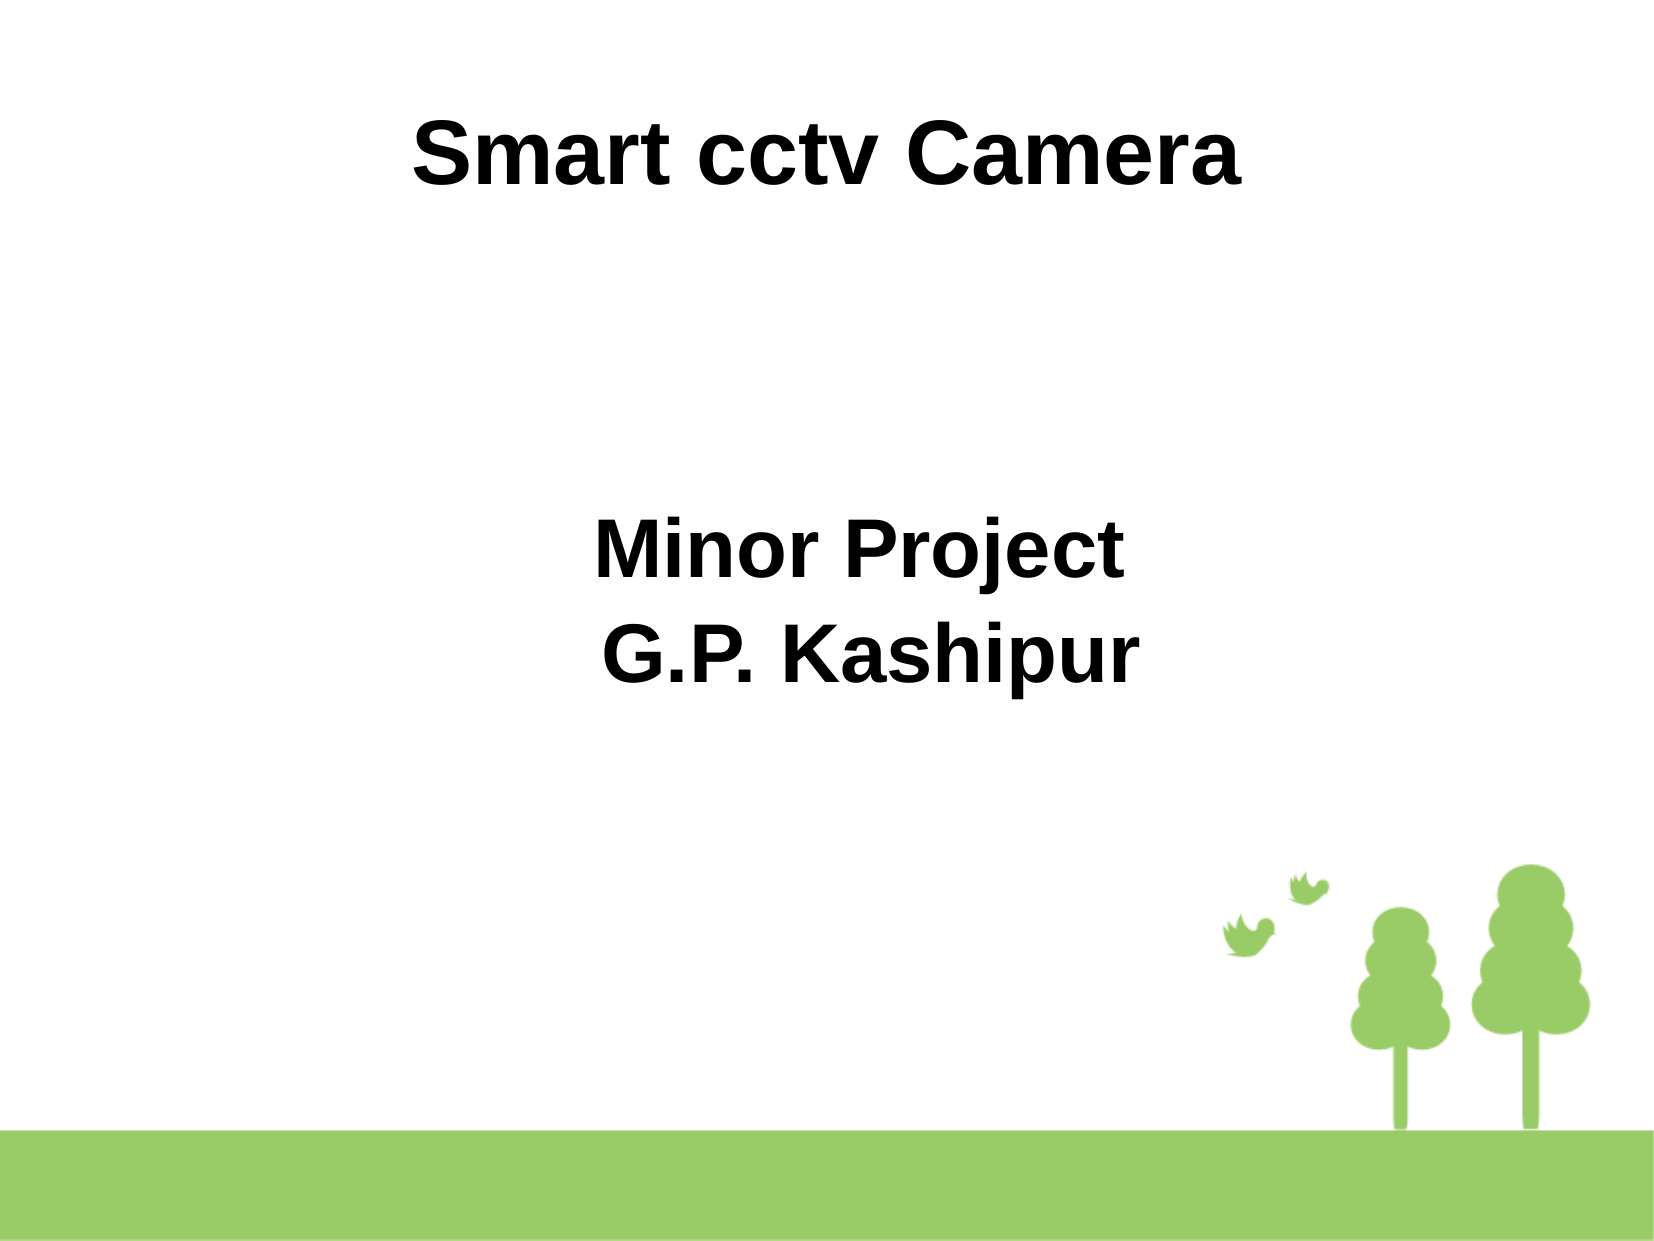

# Smart cctv Camera
Minor Project
G.P. Kashipur